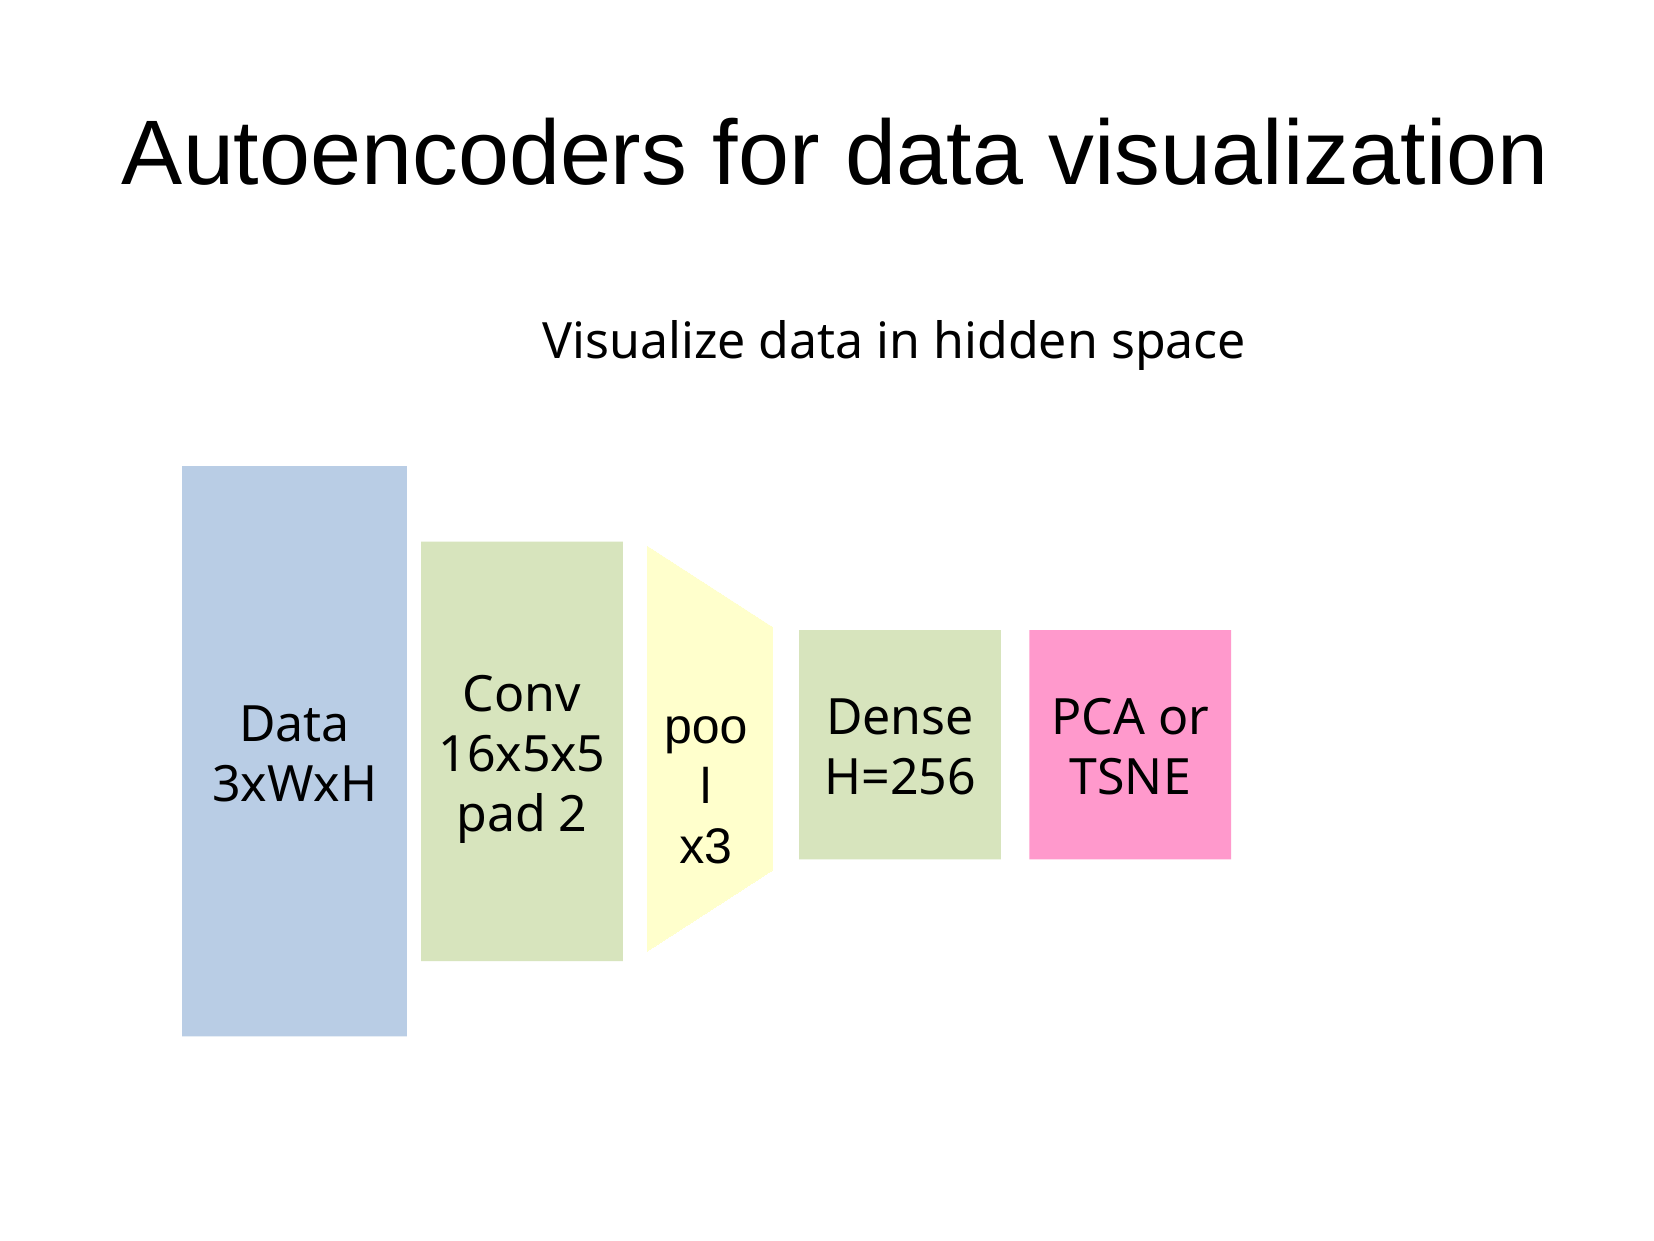

# Autoencoders for data visualization
Visualize data in hidden space
Data
3xWxH
Conv
16x5x5
pad 2
Dense
H=256
PCA or
TSNE
pool
x3